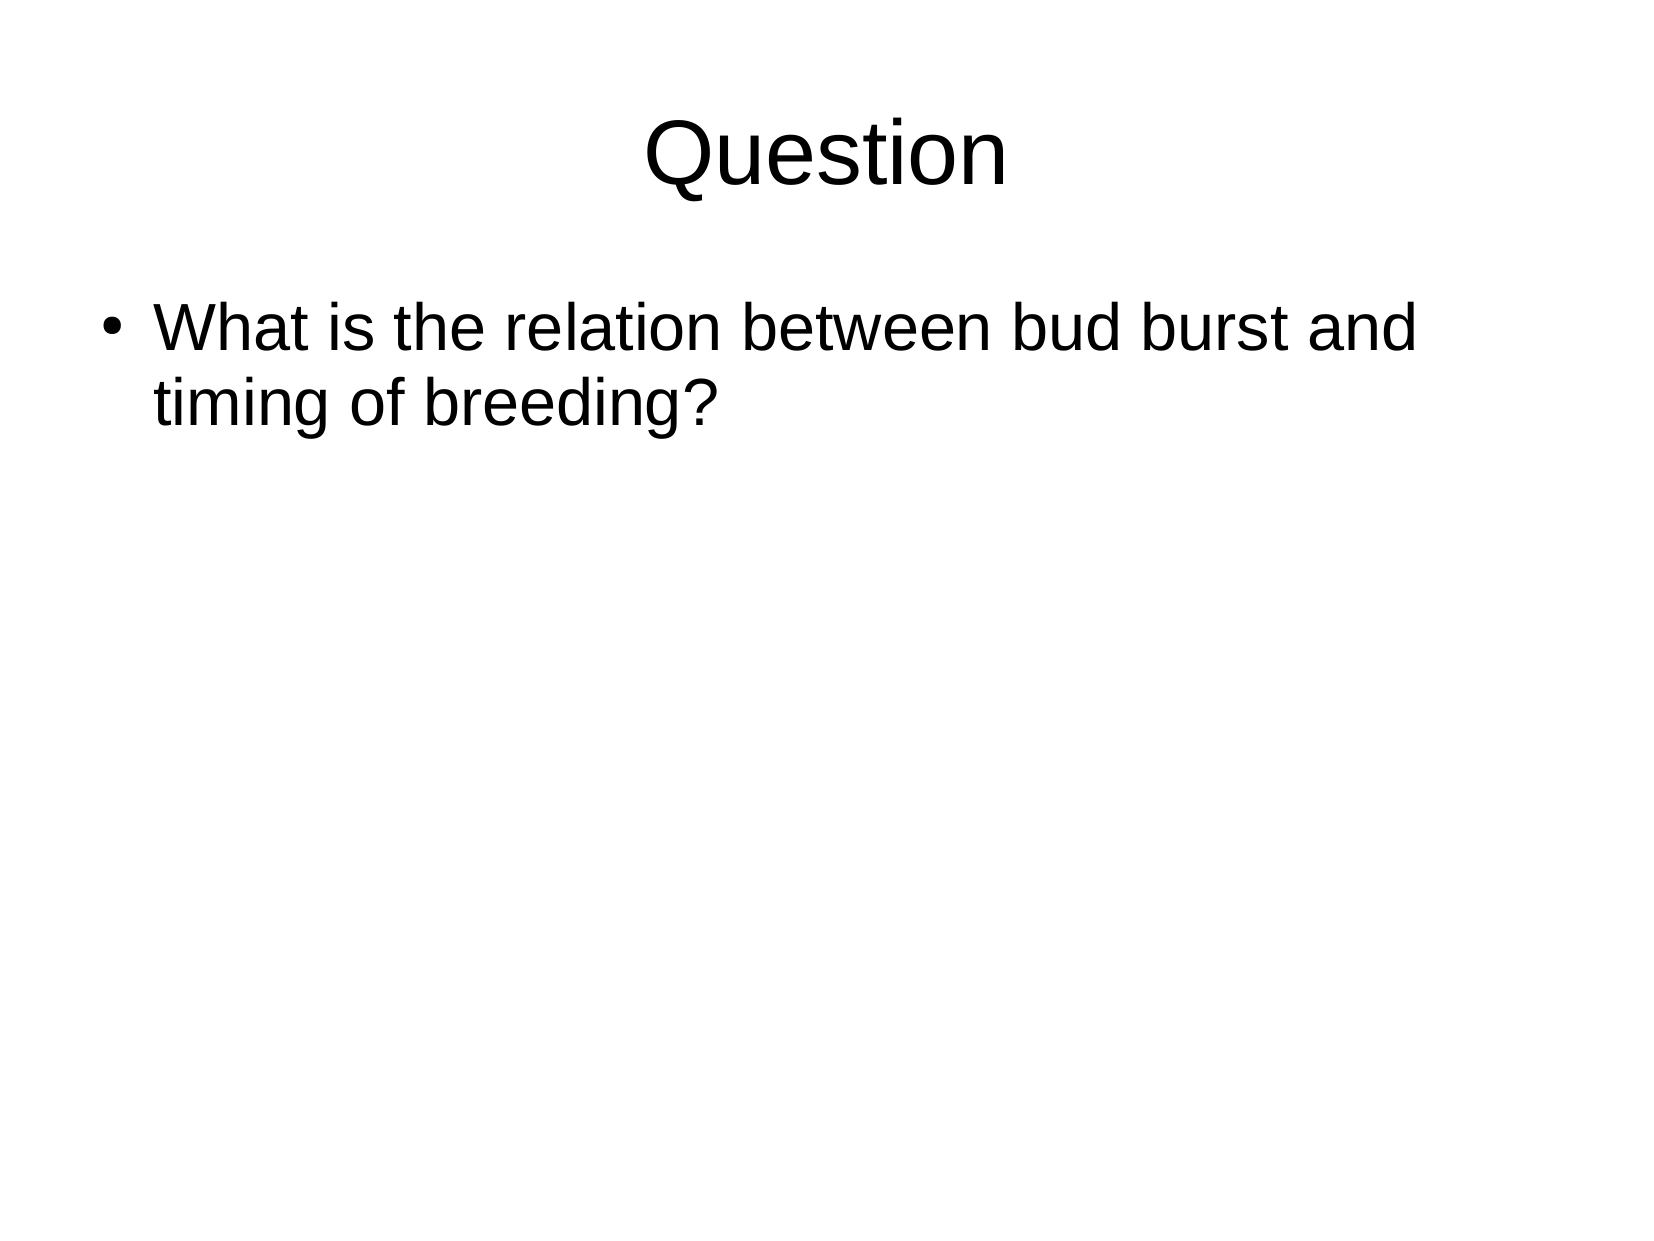

# Question
What is the relation between bud burst and timing of breeding?